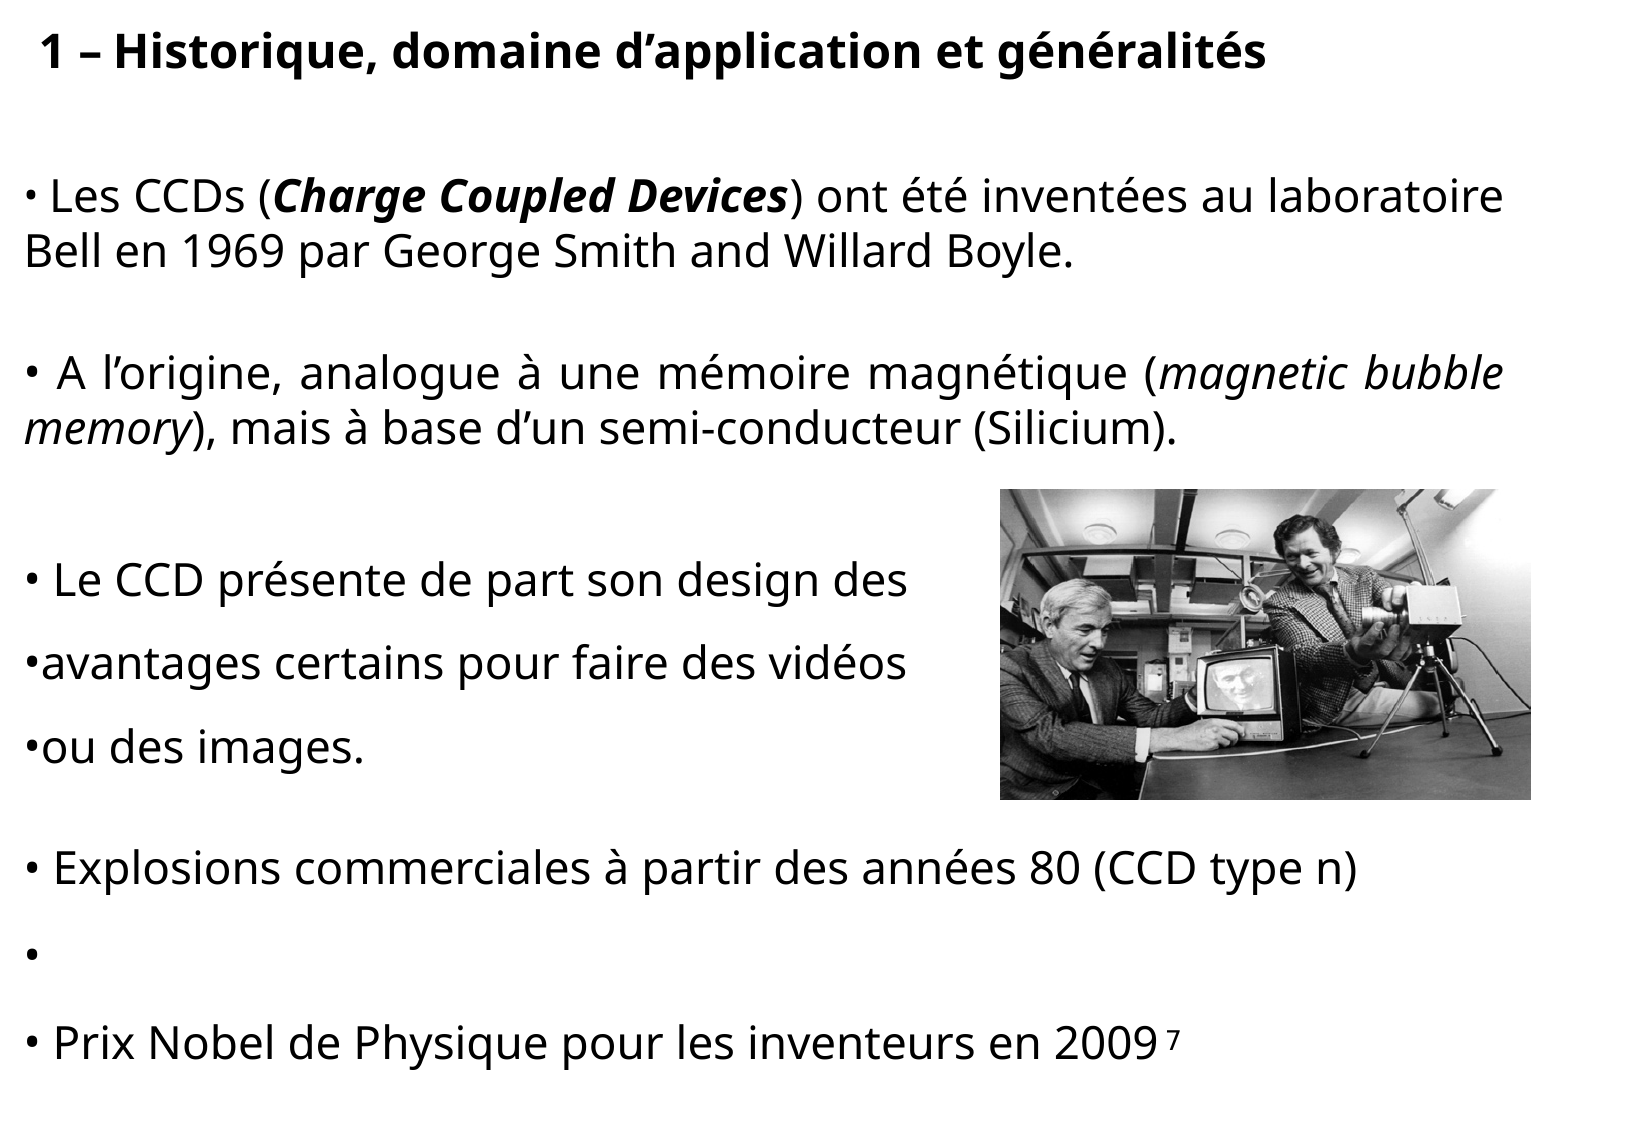

1 – Historique, domaine d’application et généralités
 Les CCDs (Charge Coupled Devices) ont été inventées au laboratoire Bell en 1969 par George Smith and Willard Boyle.
 A l’origine, analogue à une mémoire magnétique (magnetic bubble memory), mais à base d’un semi-conducteur (Silicium).
 Le CCD présente de part son design des
avantages certains pour faire des vidéos
ou des images.
 Explosions commerciales à partir des années 80 (CCD type n)
 Prix Nobel de Physique pour les inventeurs en 2009